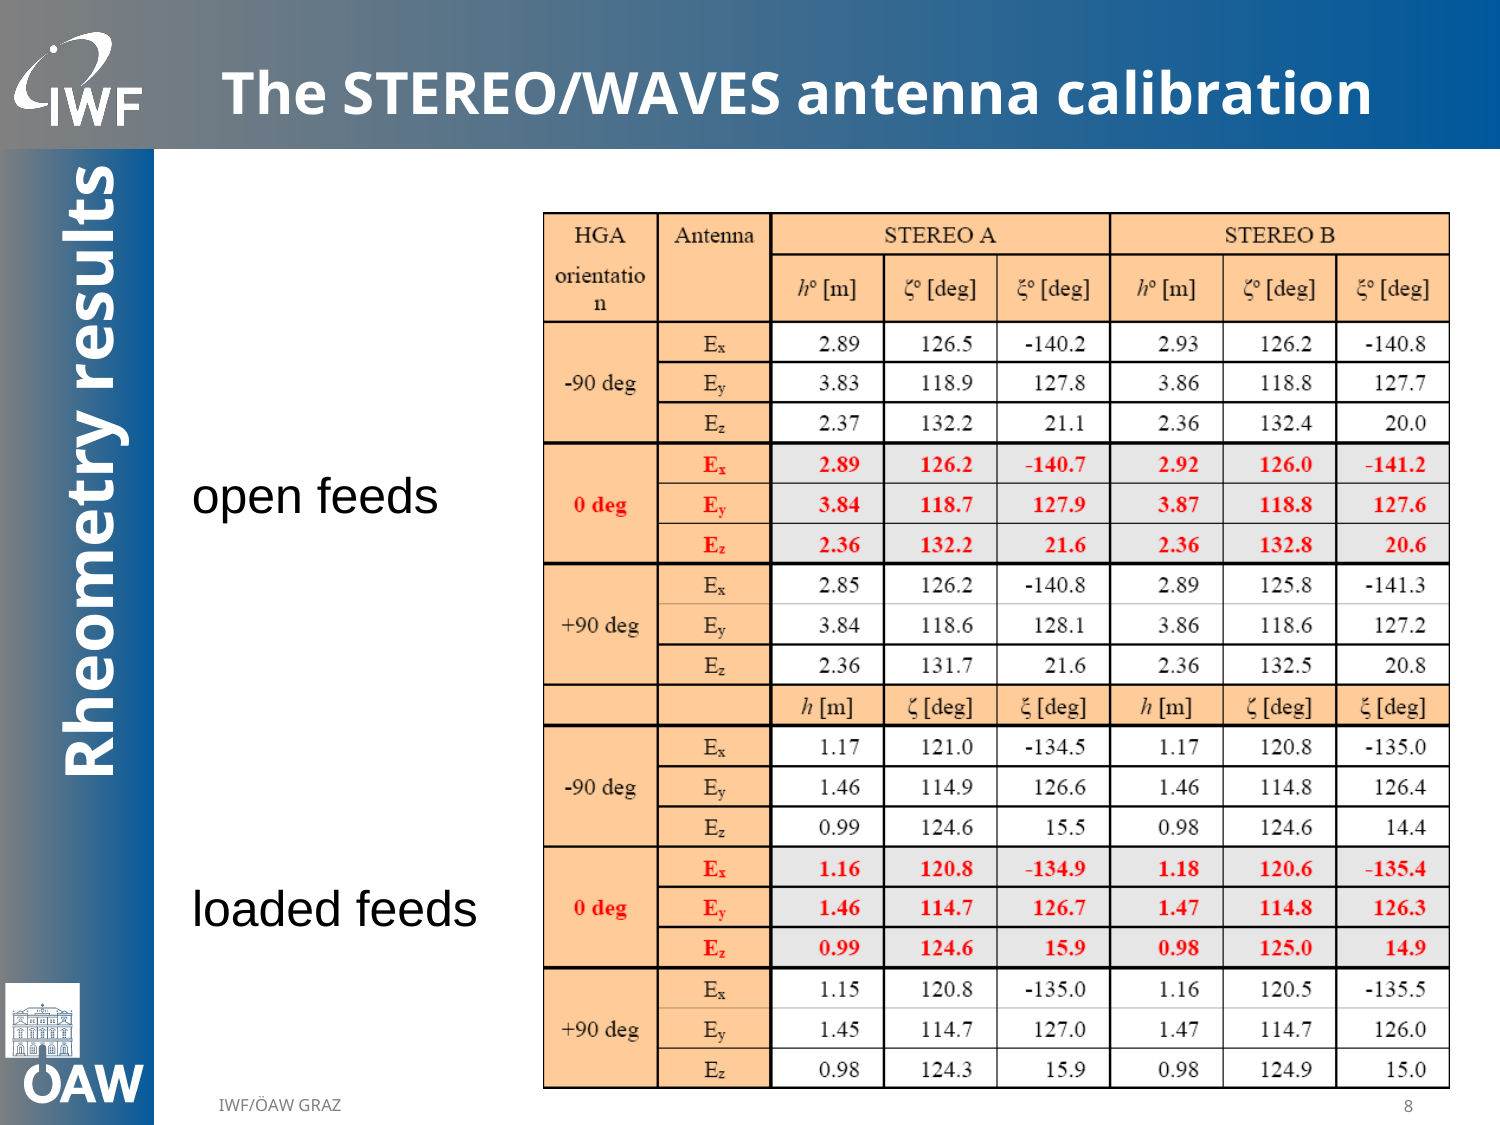

# The STEREO/WAVES antenna calibration
open feeds
Rheometry results
loaded feeds
IWF/ÖAW GRAZ
8